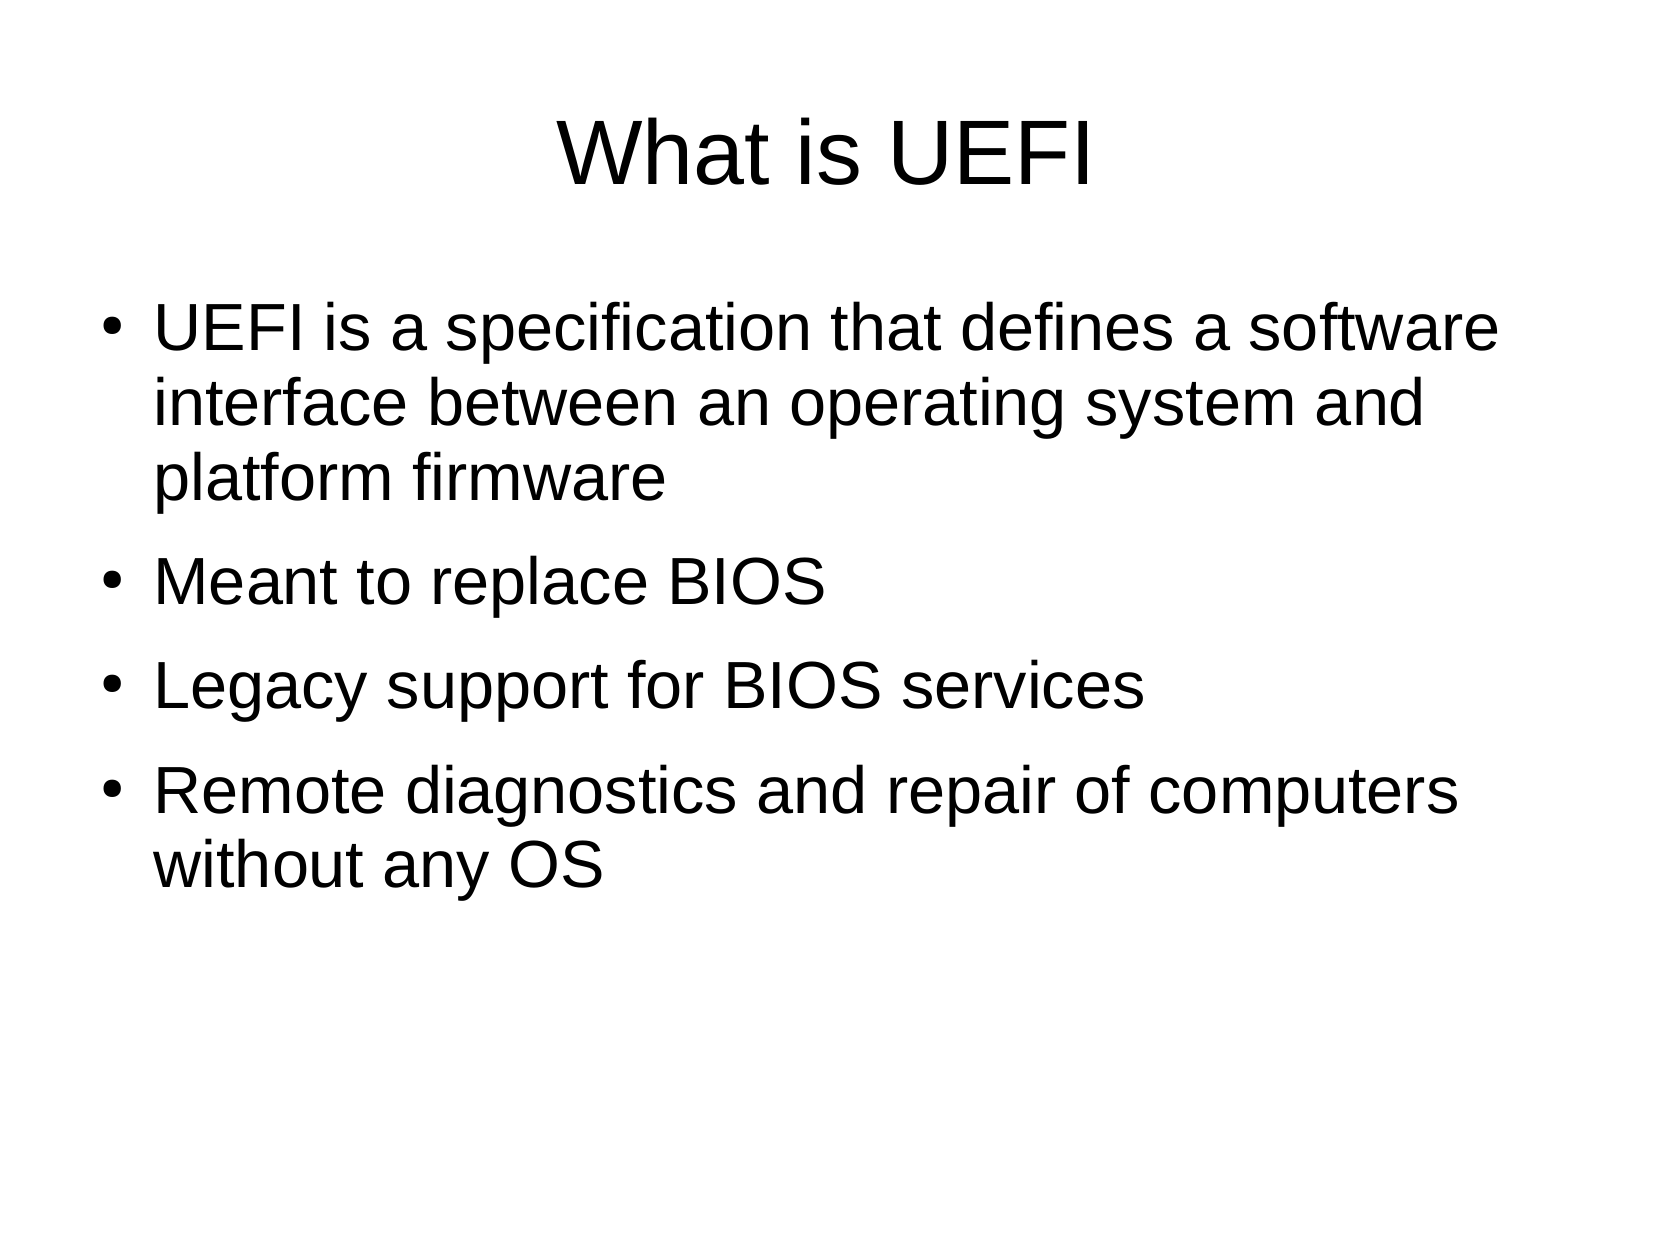

# What is UEFI
UEFI is a specification that defines a software interface between an operating system and platform firmware
Meant to replace BIOS
Legacy support for BIOS services
Remote diagnostics and repair of computers without any OS